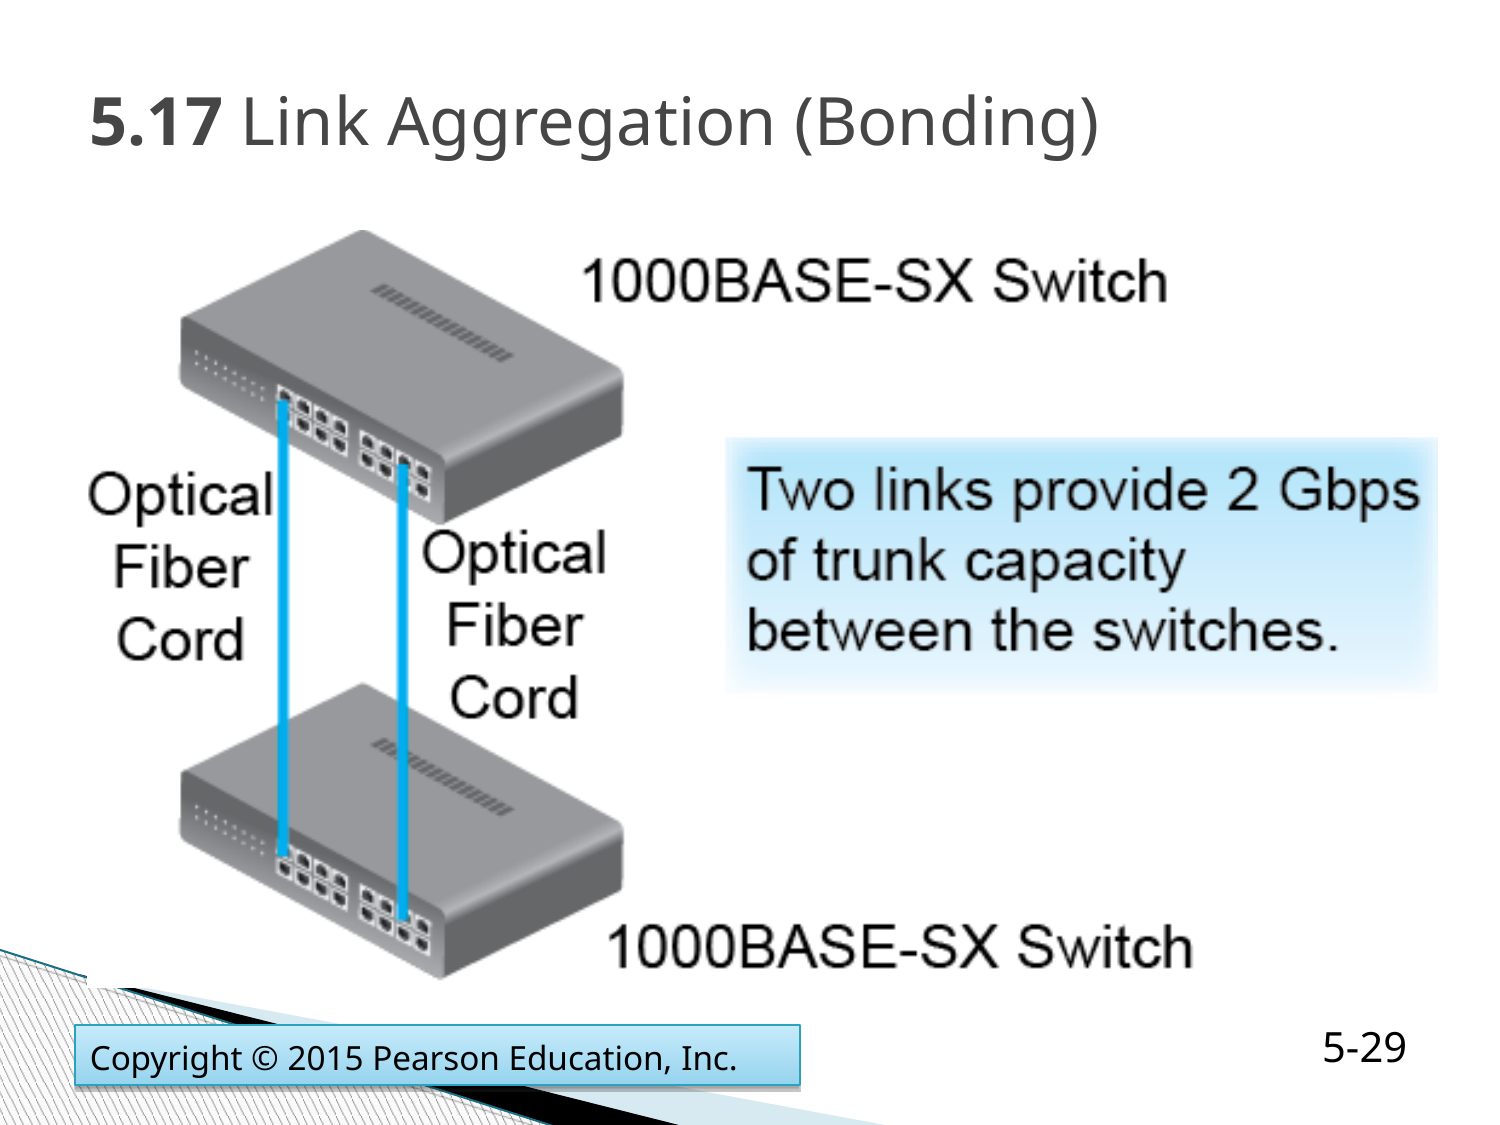

# 5.17 Link Aggregation (Bonding)
Copyright © 2015 Pearson Education, Inc.